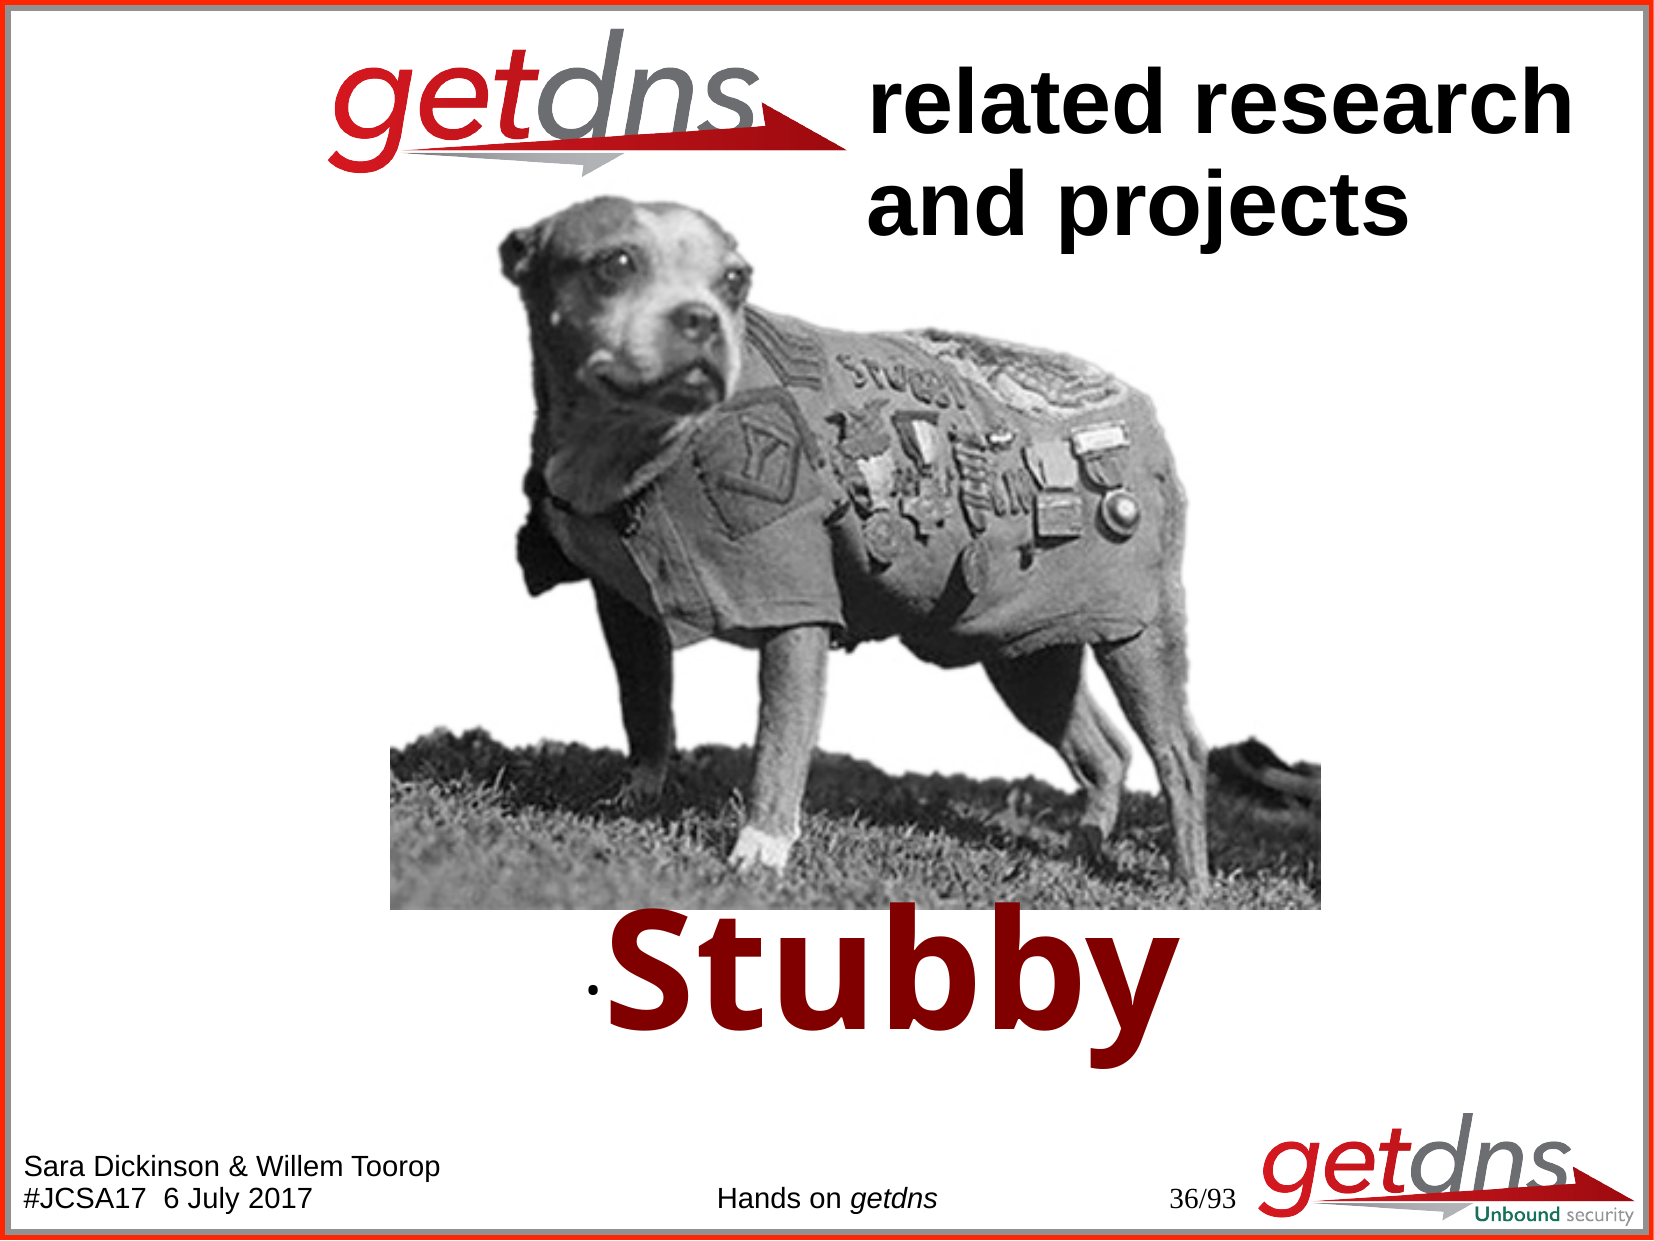

# related research and projects
Stubby
36